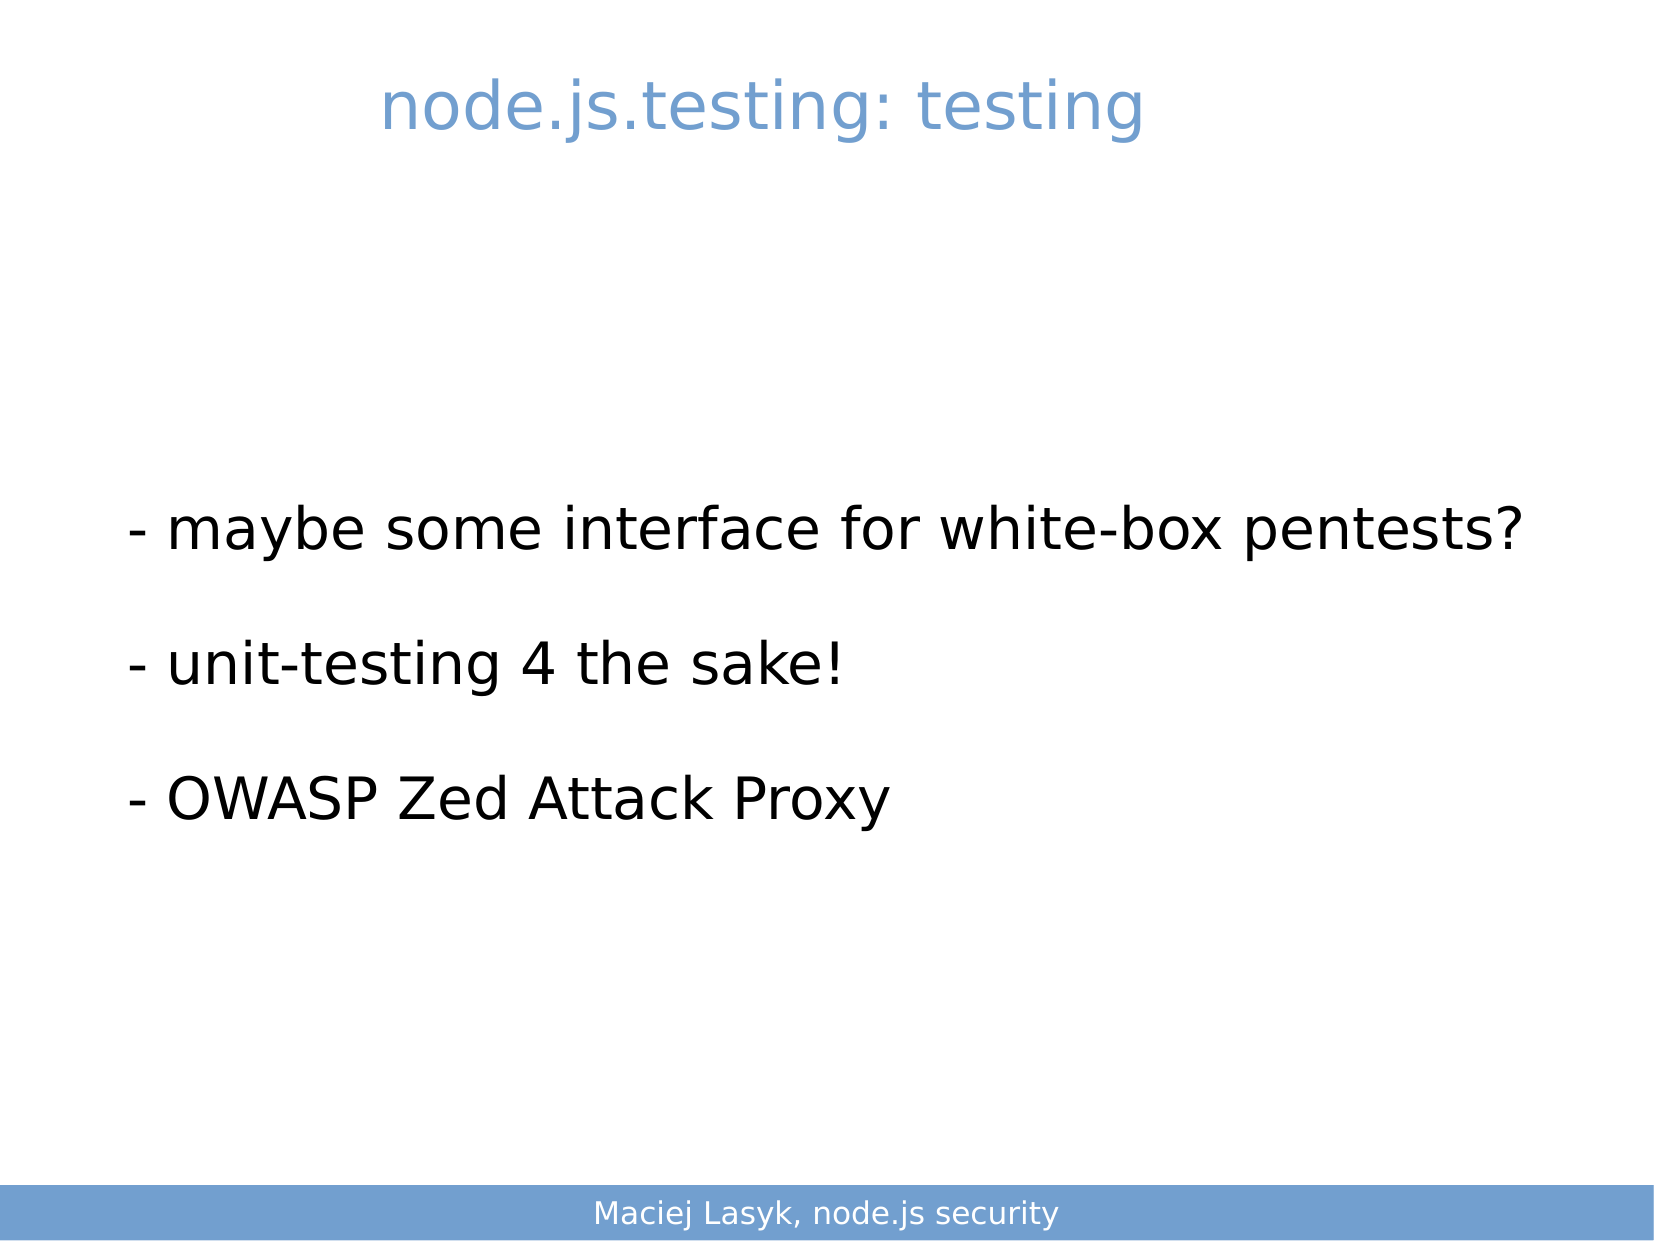

node.js.testing: testing
- maybe some interface for white-box pentests?
- unit-testing 4 the sake!
- OWASP Zed Attack Proxy
 3/25
 1/25
Maciej Lasyk, Ganglia & Nagios
Maciej Lasyk, node.js security
Maciej Lasyk, node.js security